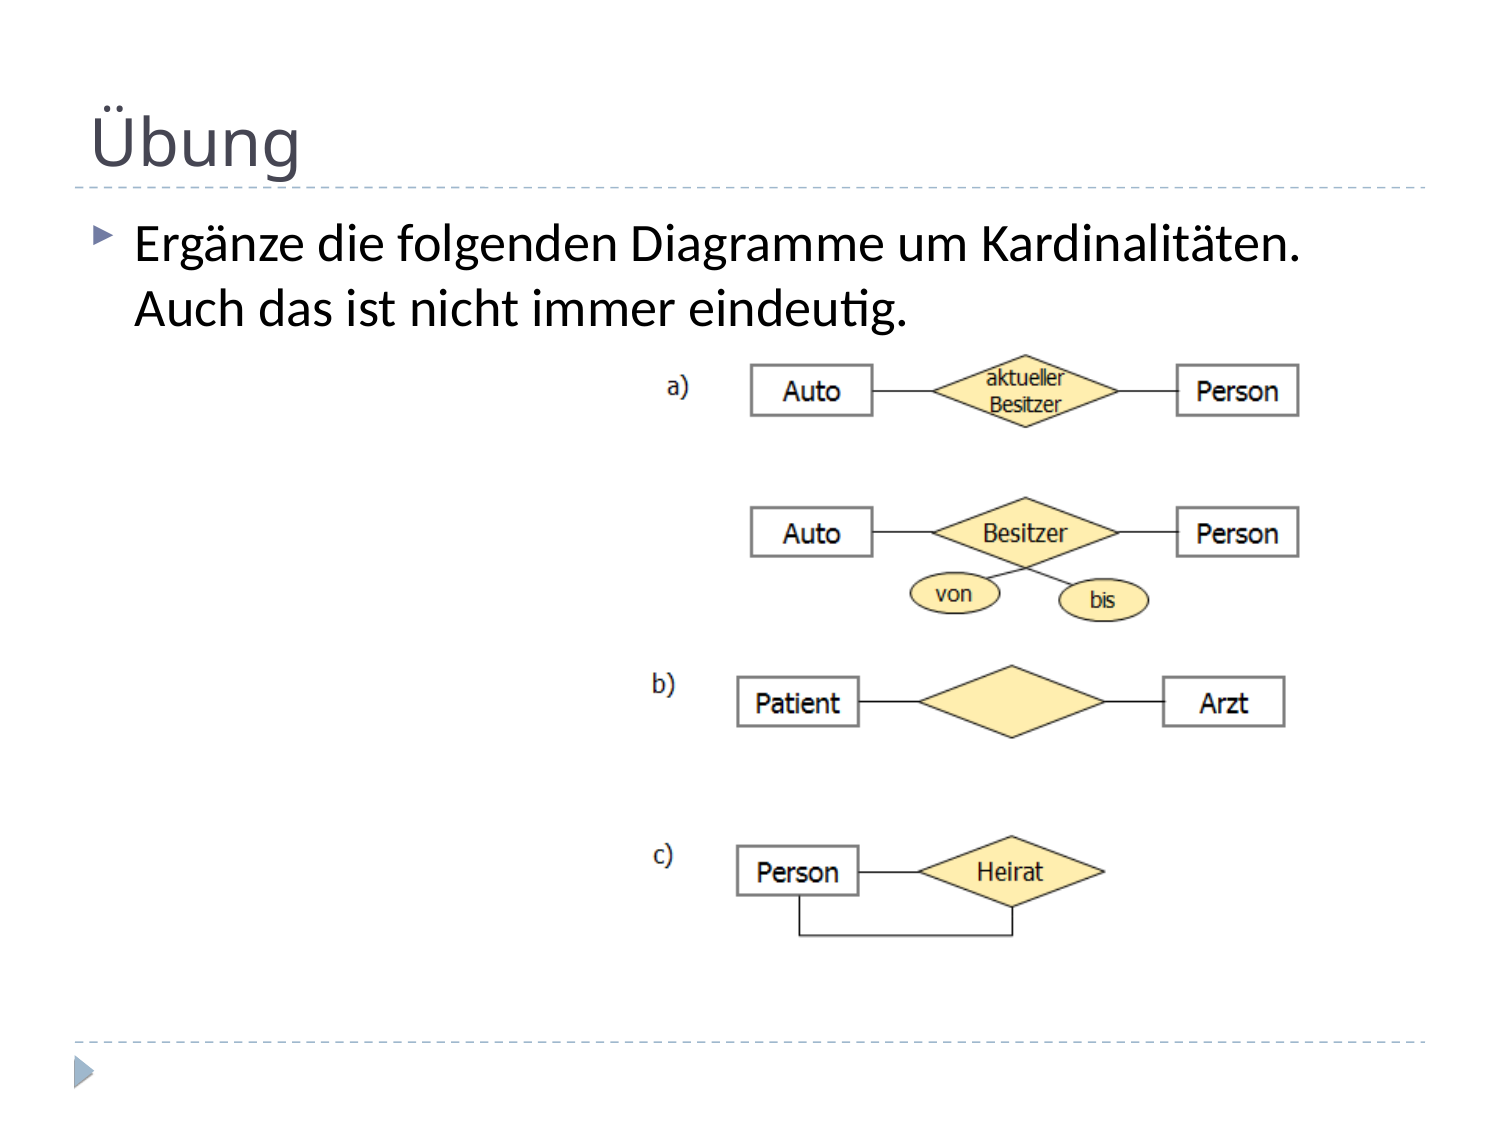

# Übung
Ergänze die folgenden Diagramme um Kardinalitäten. Auch das ist nicht immer eindeutig.